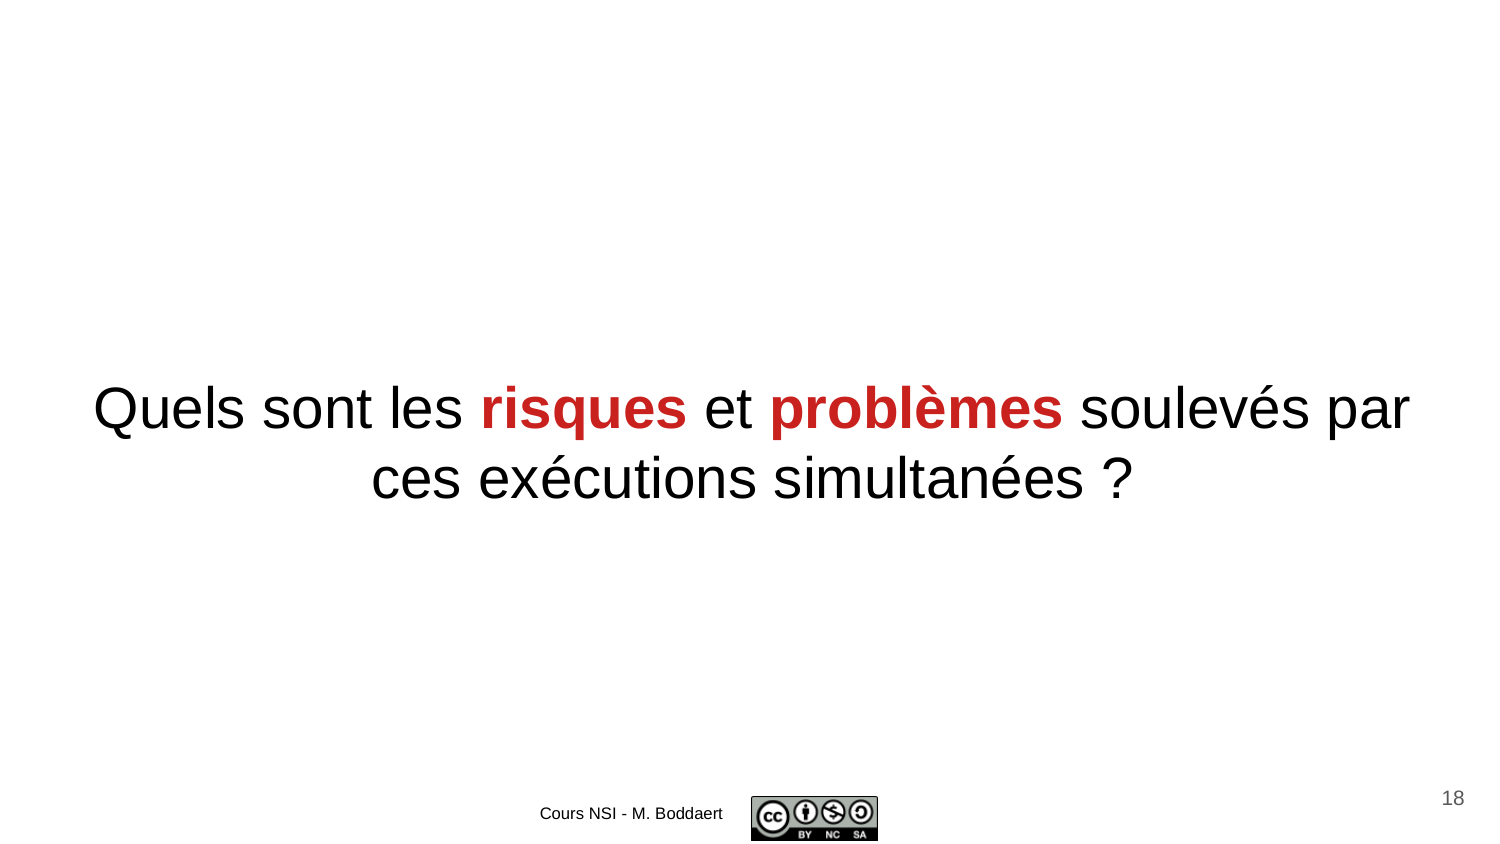

#
Quels sont les risques et problèmes soulevés par ces exécutions simultanées ?